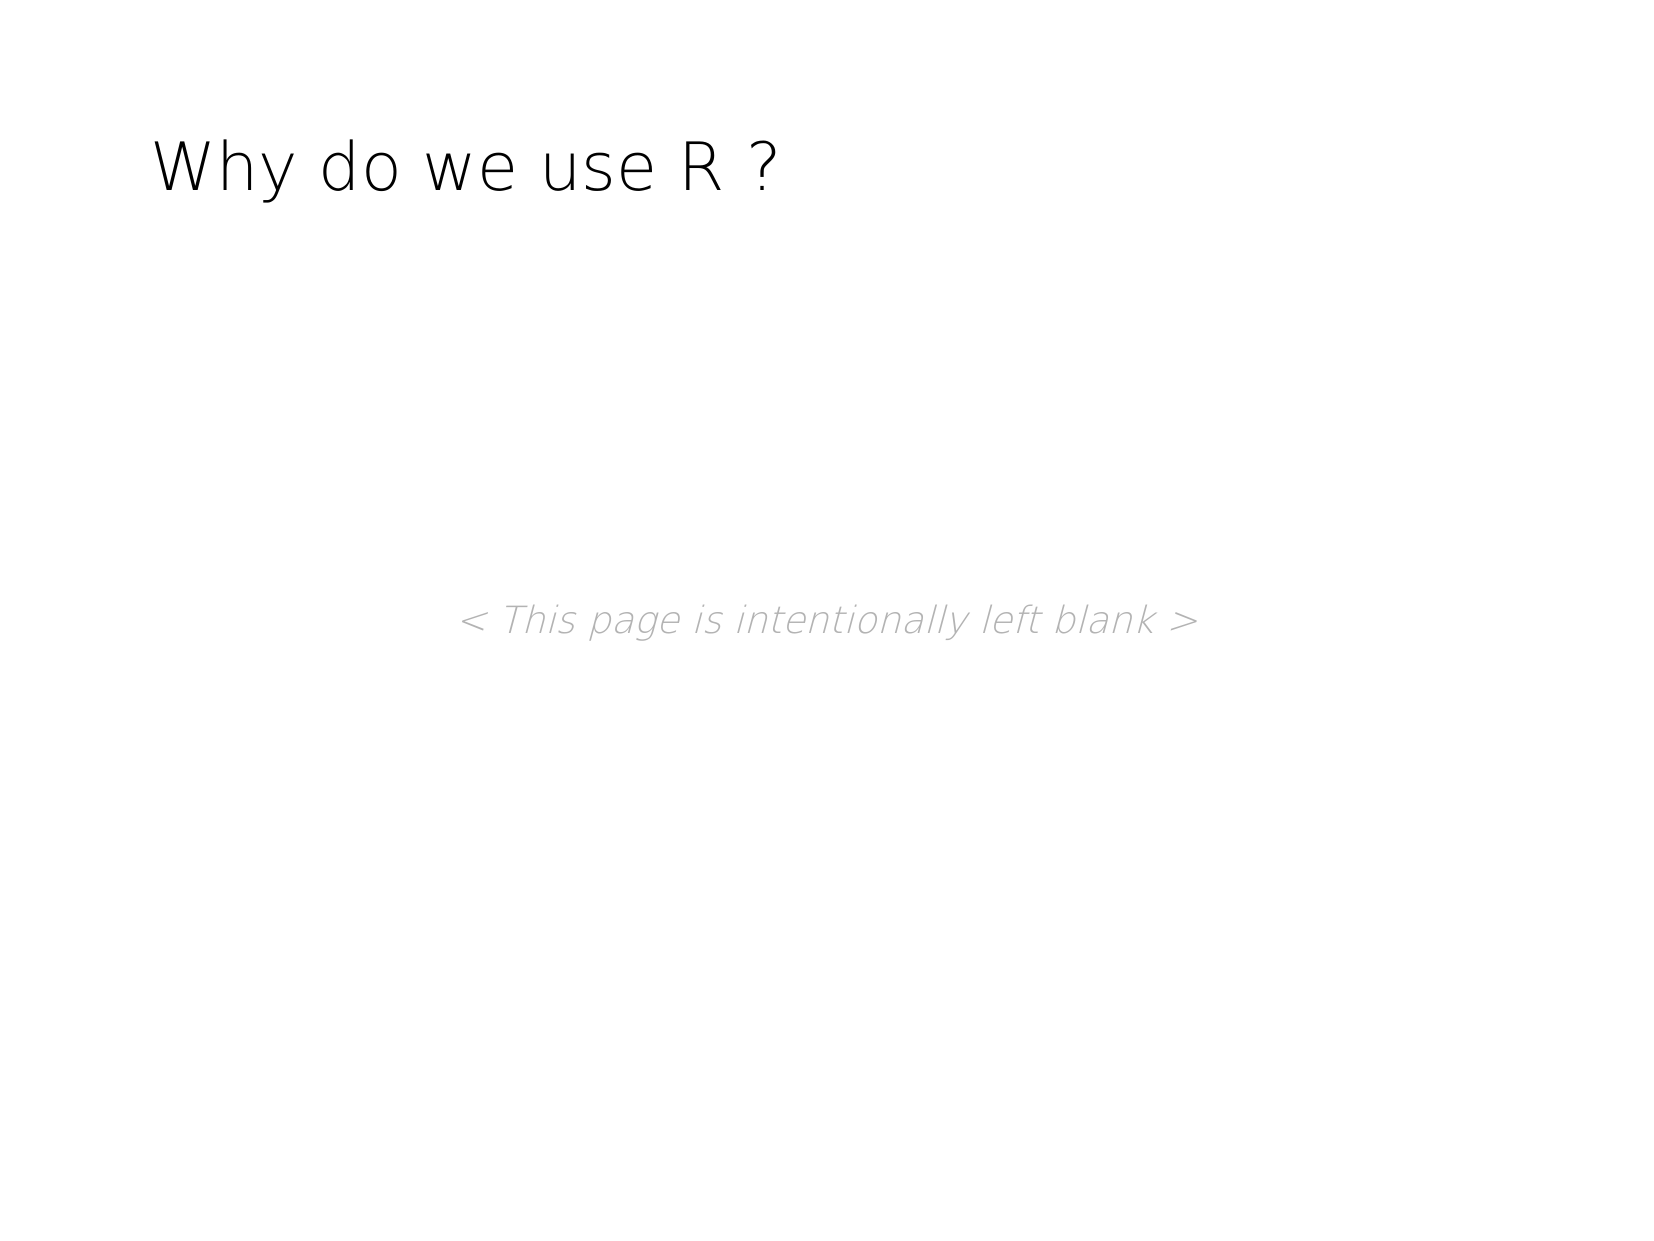

# Why do we use R ?
< This page is intentionally left blank >